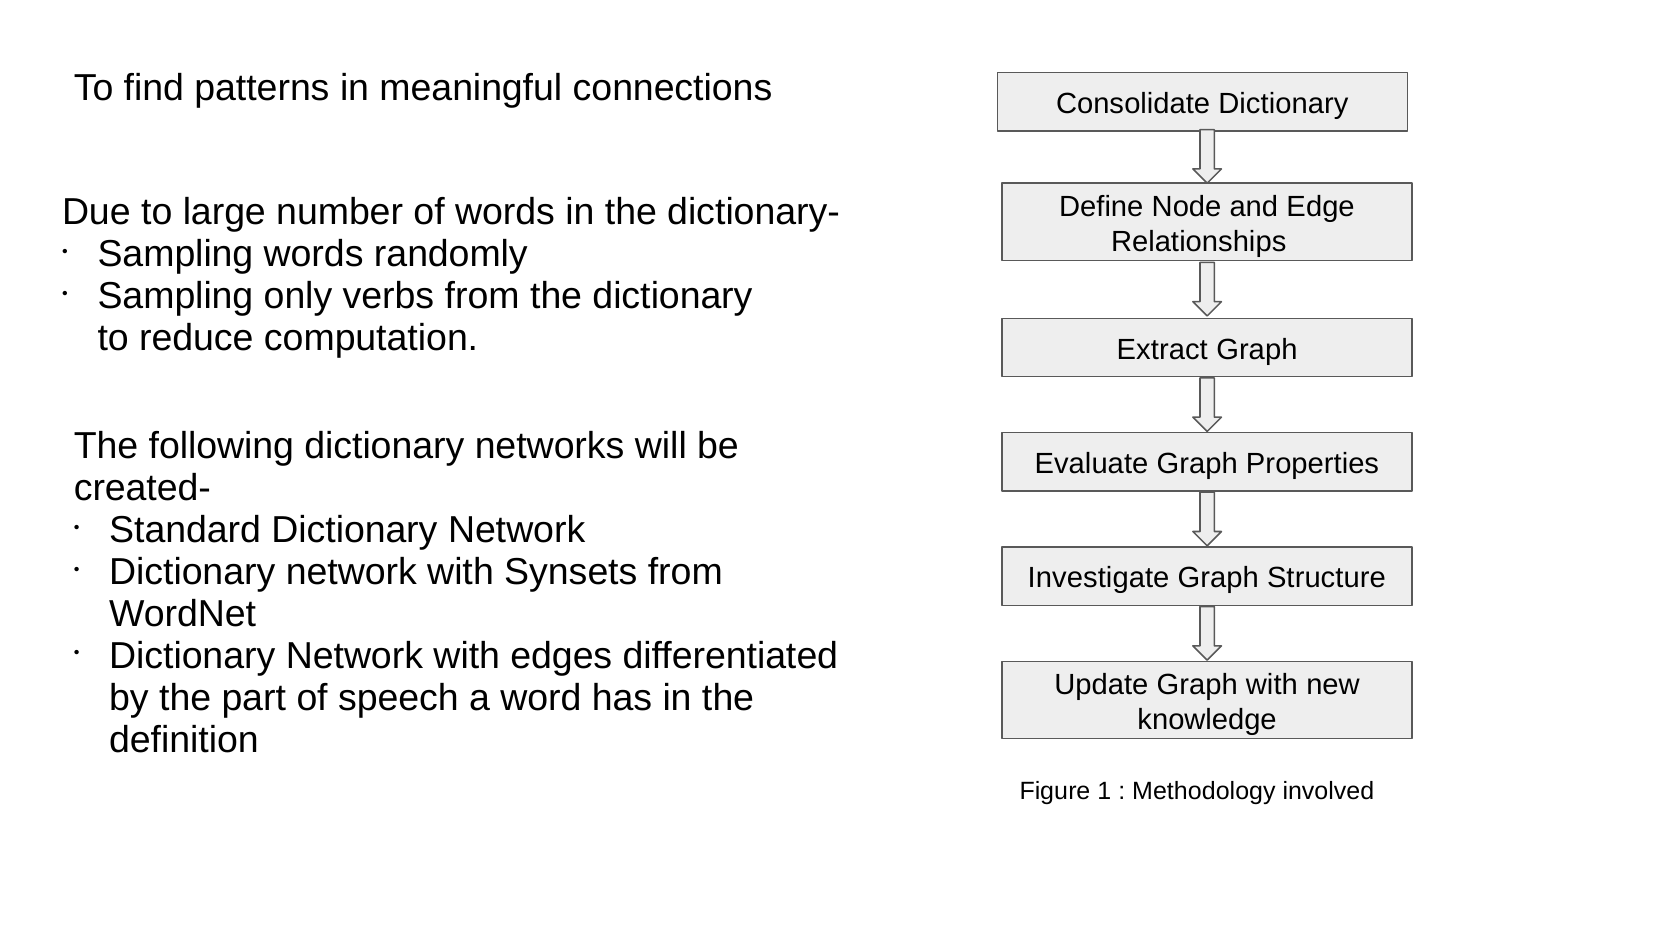

To find patterns in meaningful connections
Consolidate Dictionary
Define Node and Edge Relationships
Due to large number of words in the dictionary-
Sampling words randomly
Sampling only verbs from the dictionary
to reduce computation.
Extract Graph
The following dictionary networks will be created-
Standard Dictionary Network
Dictionary network with Synsets from WordNet
Dictionary Network with edges differentiated by the part of speech a word has in the definition
Evaluate Graph Properties
Investigate Graph Structure
Update Graph with new knowledge
Figure 1 : Methodology involved